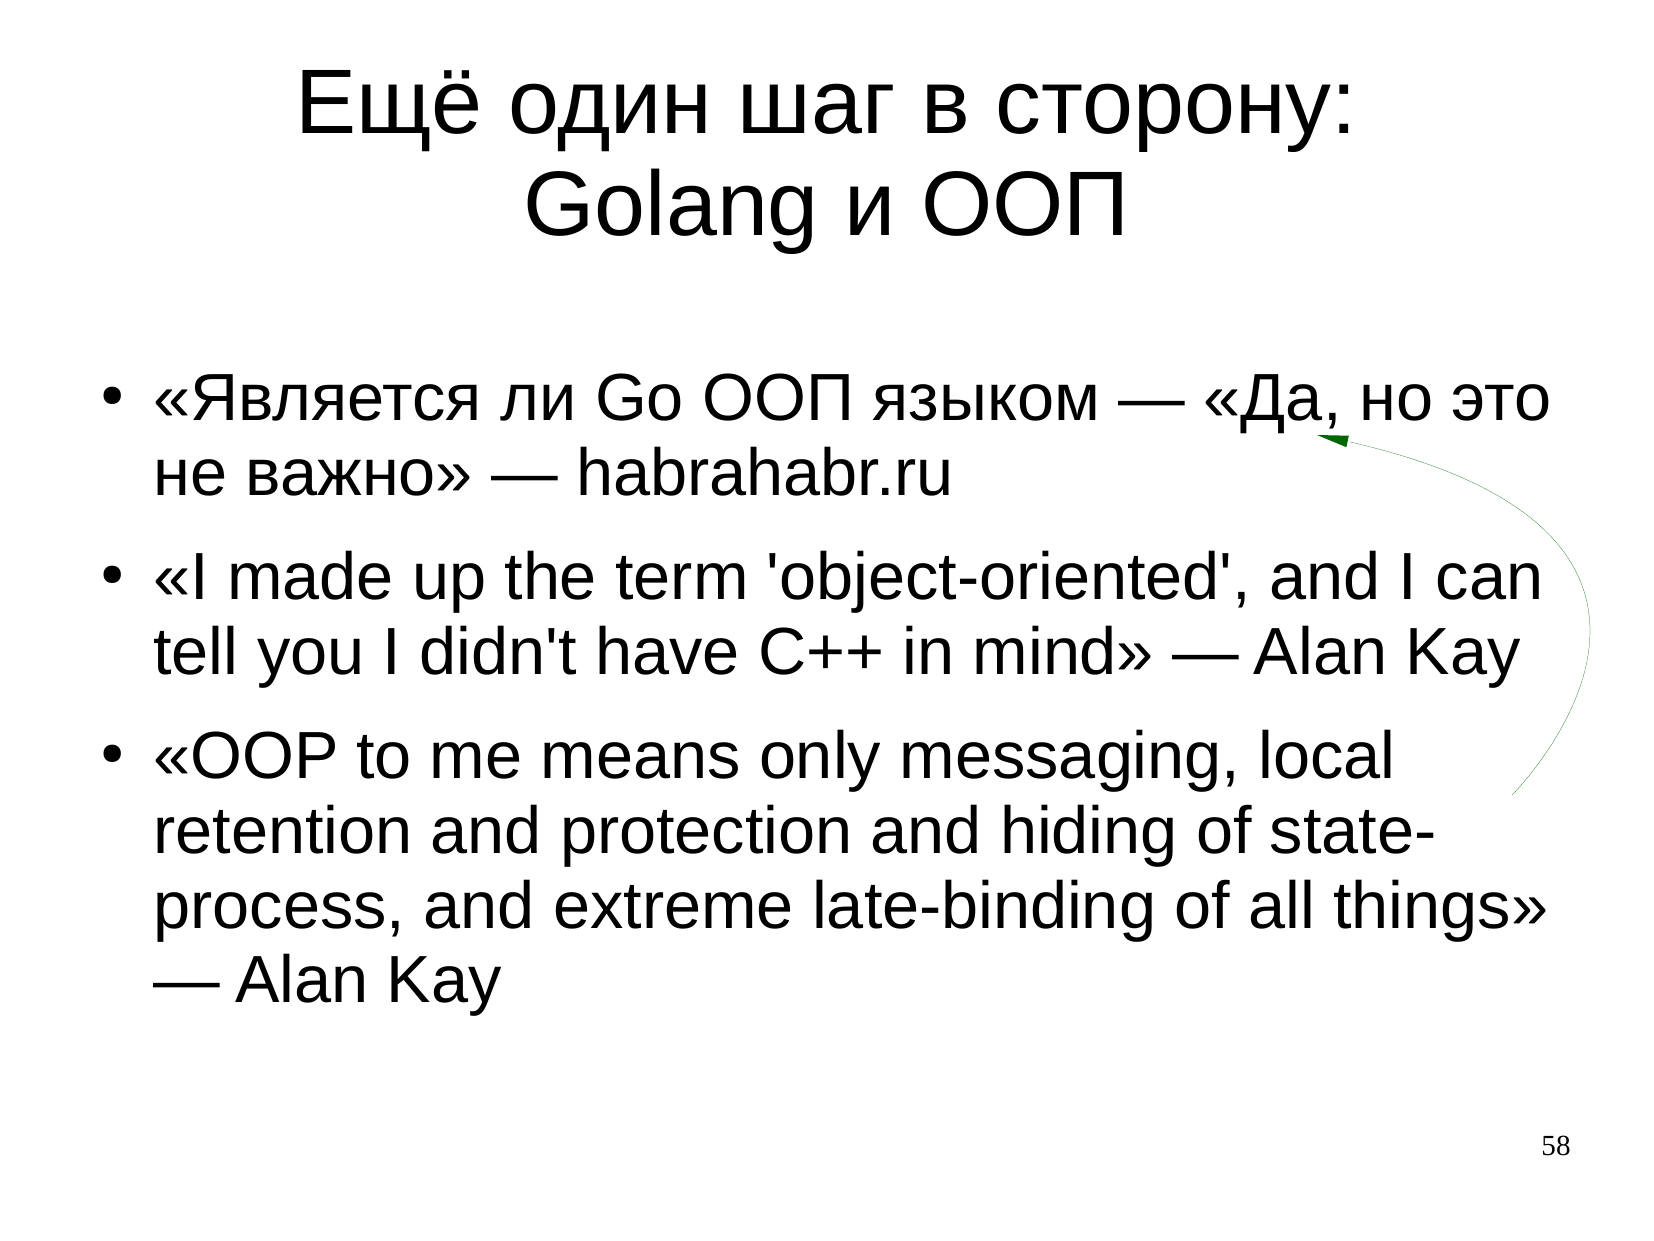

# Ещё один шаг в сторону: Golang и ООП
«Является ли Go ООП языком — «Да, но это не важно» — habrahabr.ru
«I made up the term 'object-oriented', and I can tell you I didn't have C++ in mind» — Alan Kay
«OOP to me means only messaging, local retention and protection and hiding of state-process, and extreme late-binding of all things» — Alan Kay
58